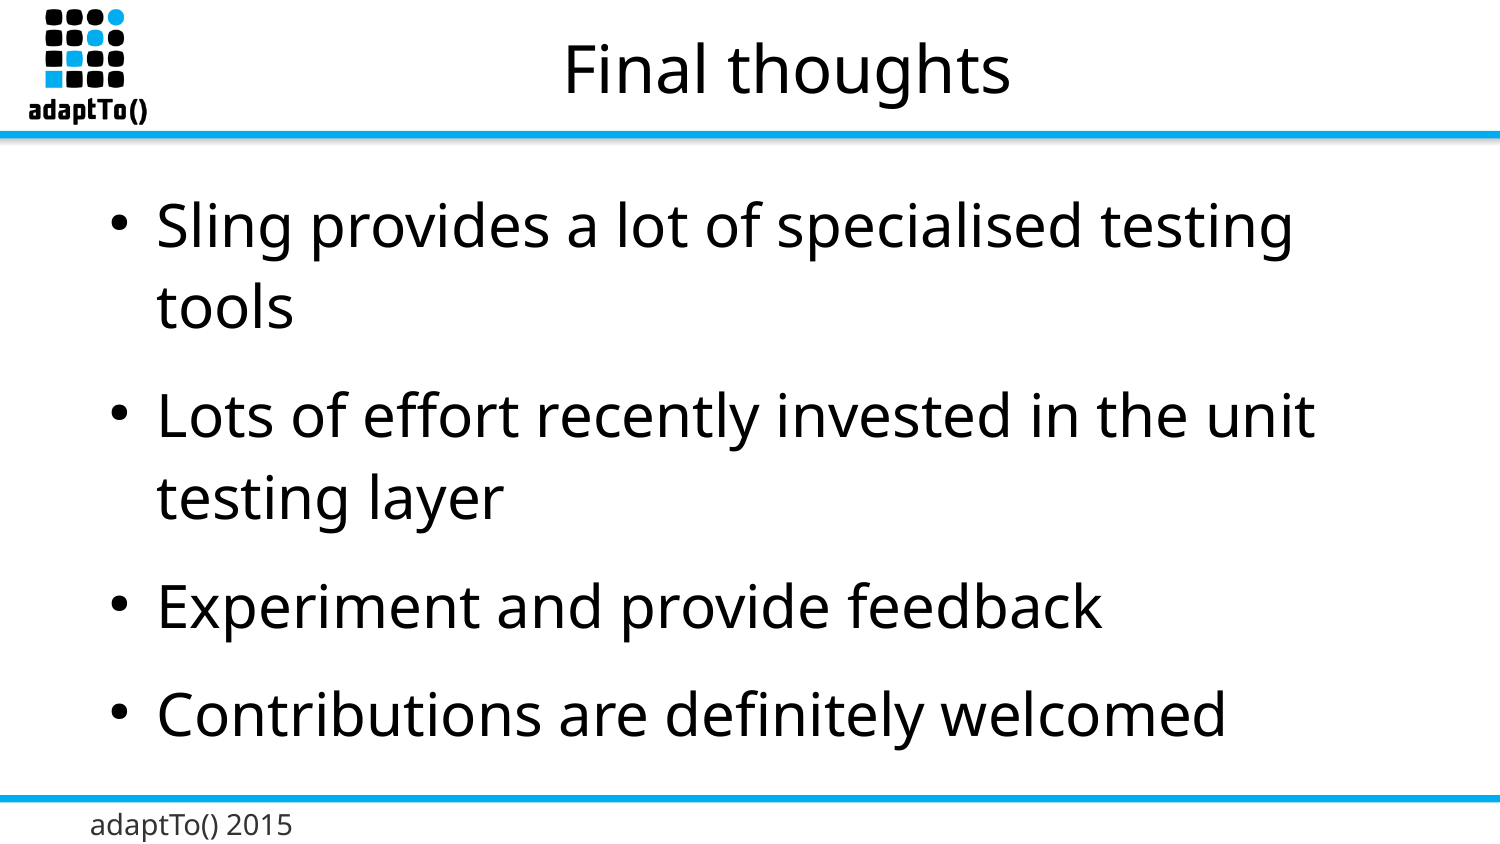

# Final thoughts
Sling provides a lot of specialised testing tools
Lots of effort recently invested in the unit testing layer
Experiment and provide feedback
Contributions are definitely welcomed